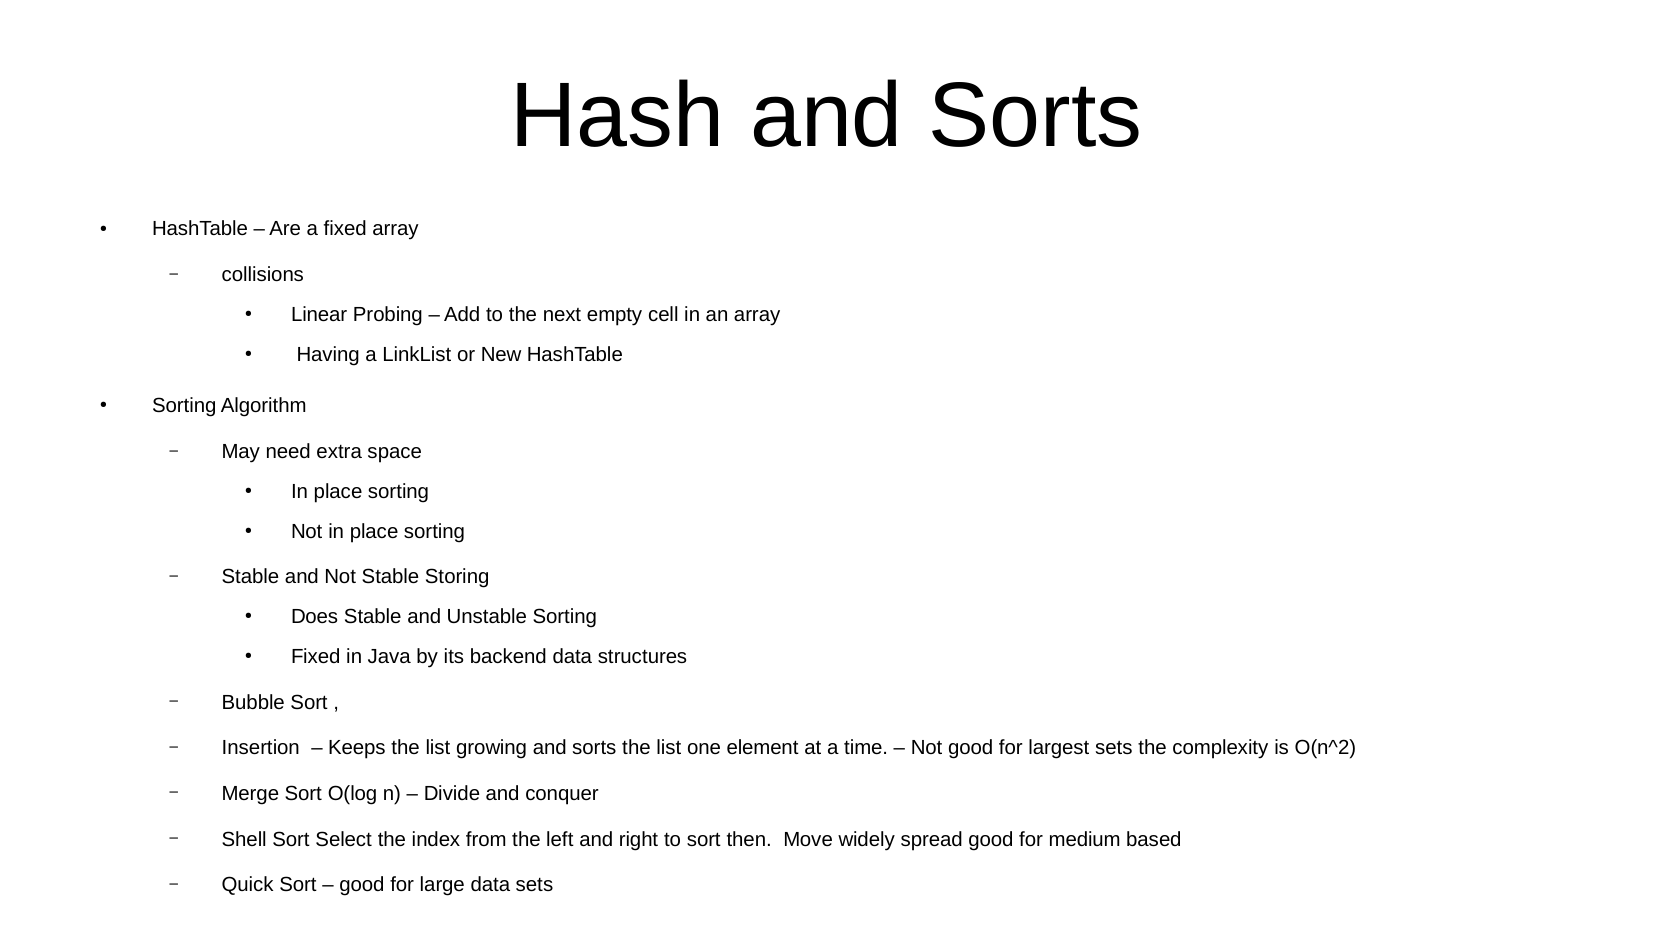

# Hash and Sorts
HashTable – Are a fixed array
collisions
Linear Probing – Add to the next empty cell in an array
 Having a LinkList or New HashTable
Sorting Algorithm
May need extra space
In place sorting
Not in place sorting
Stable and Not Stable Storing
Does Stable and Unstable Sorting
Fixed in Java by its backend data structures
Bubble Sort ,
Insertion – Keeps the list growing and sorts the list one element at a time. – Not good for largest sets the complexity is O(n^2)
Merge Sort O(log n) – Divide and conquer
Shell Sort Select the index from the left and right to sort then. Move widely spread good for medium based
Quick Sort – good for large data sets